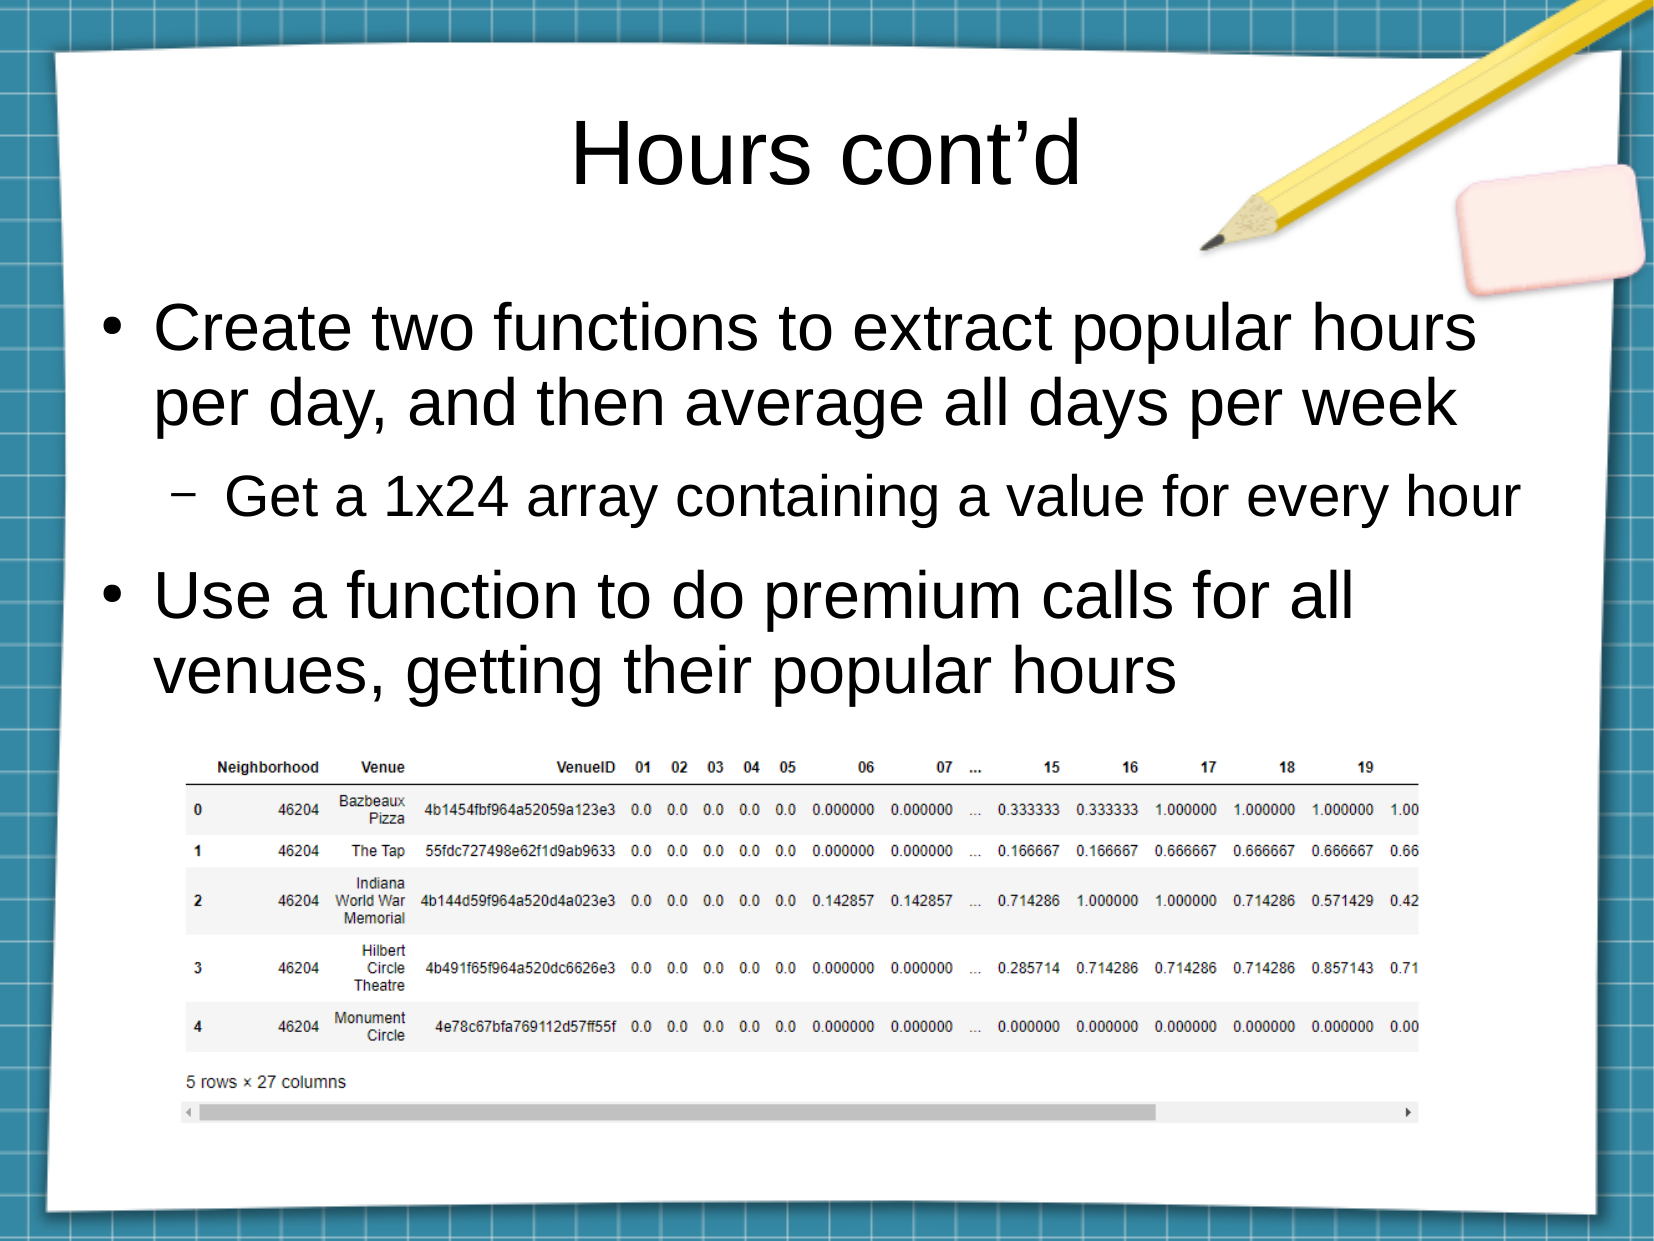

# Hours cont’d
Create two functions to extract popular hours per day, and then average all days per week
Get a 1x24 array containing a value for every hour
Use a function to do premium calls for all venues, getting their popular hours